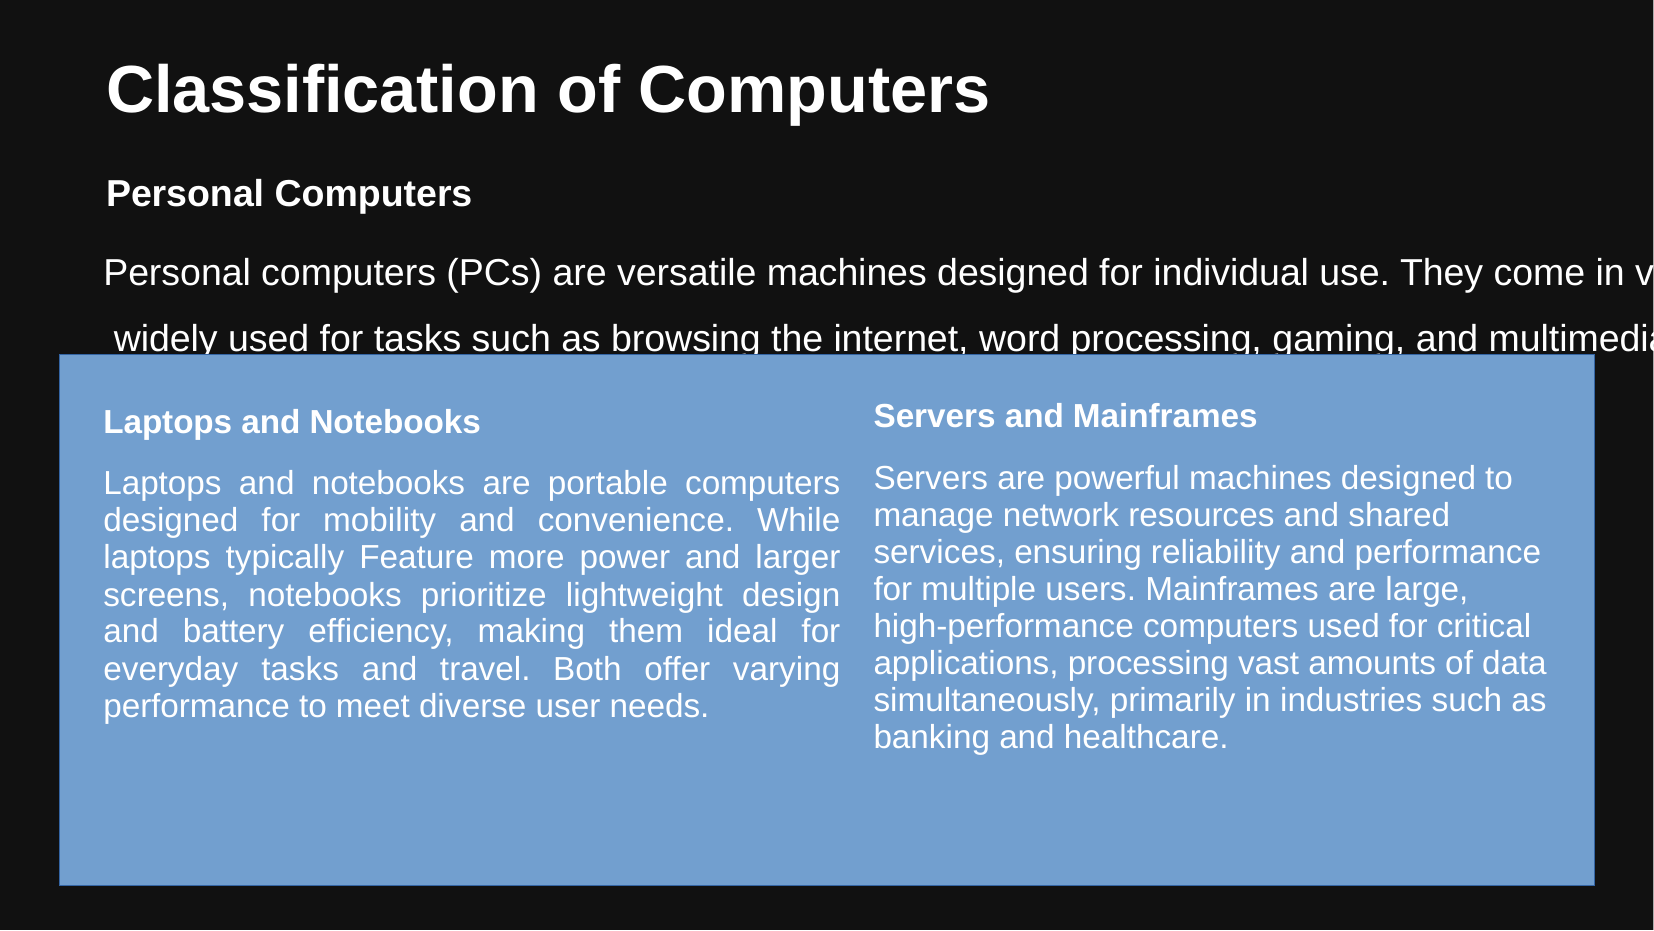

Classification of Computers
Personal Computers
Personal computers (PCs) are versatile machines designed for individual use. They come in various forms, including desktops, laptops, and tablets. PCs are
 widely used for tasks such as browsing the internet, word processing, gaming, and multimedia consumption, making them essential in daily life.
Servers and Mainframes
Servers are powerful machines designed to manage network resources and shared services, ensuring reliability and performance for multiple users. Mainframes are large, high-performance computers used for critical applications, processing vast amounts of data simultaneously, primarily in industries such as banking and healthcare.
Laptops and Notebooks
Laptops and notebooks are portable computers designed for mobility and convenience. While laptops typically Feature more power and larger screens, notebooks prioritize lightweight design and battery efficiency, making them ideal for everyday tasks and travel. Both offer varying performance to meet diverse user needs.